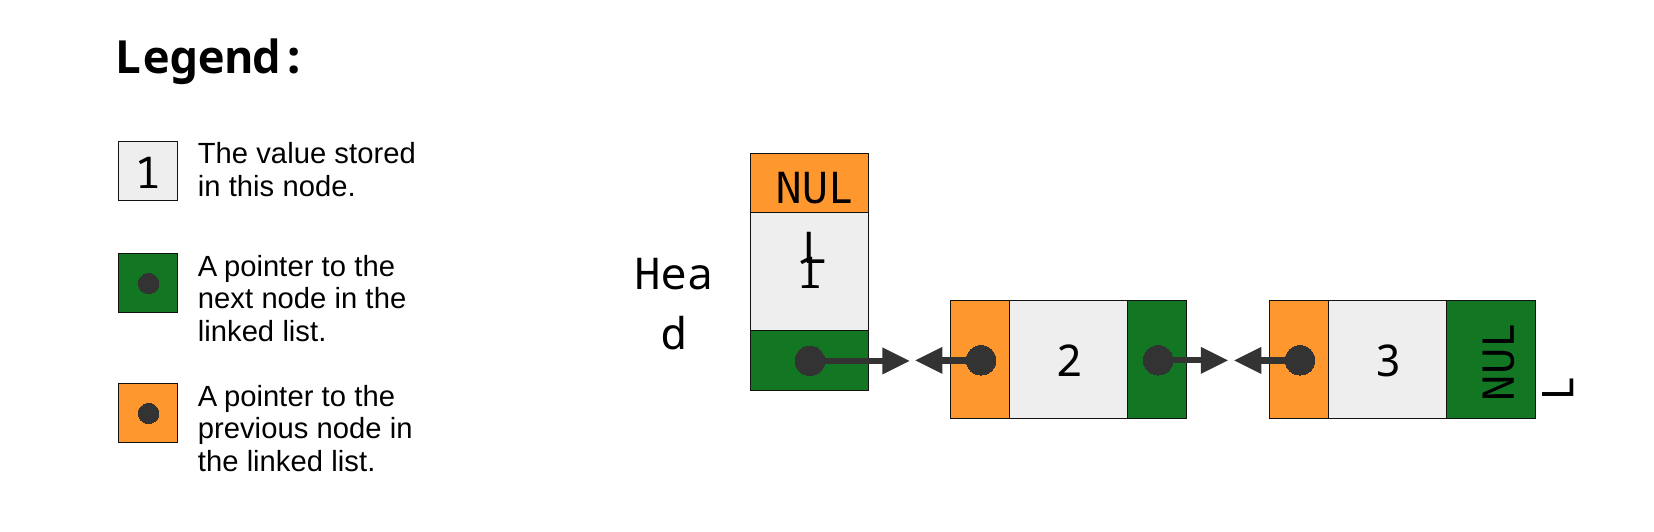

Legend:
The value stored in this node.
1
NULL
1
Head
A pointer to the next node in the linked list.
NULL
2
3
A pointer to the previous node in the linked list.